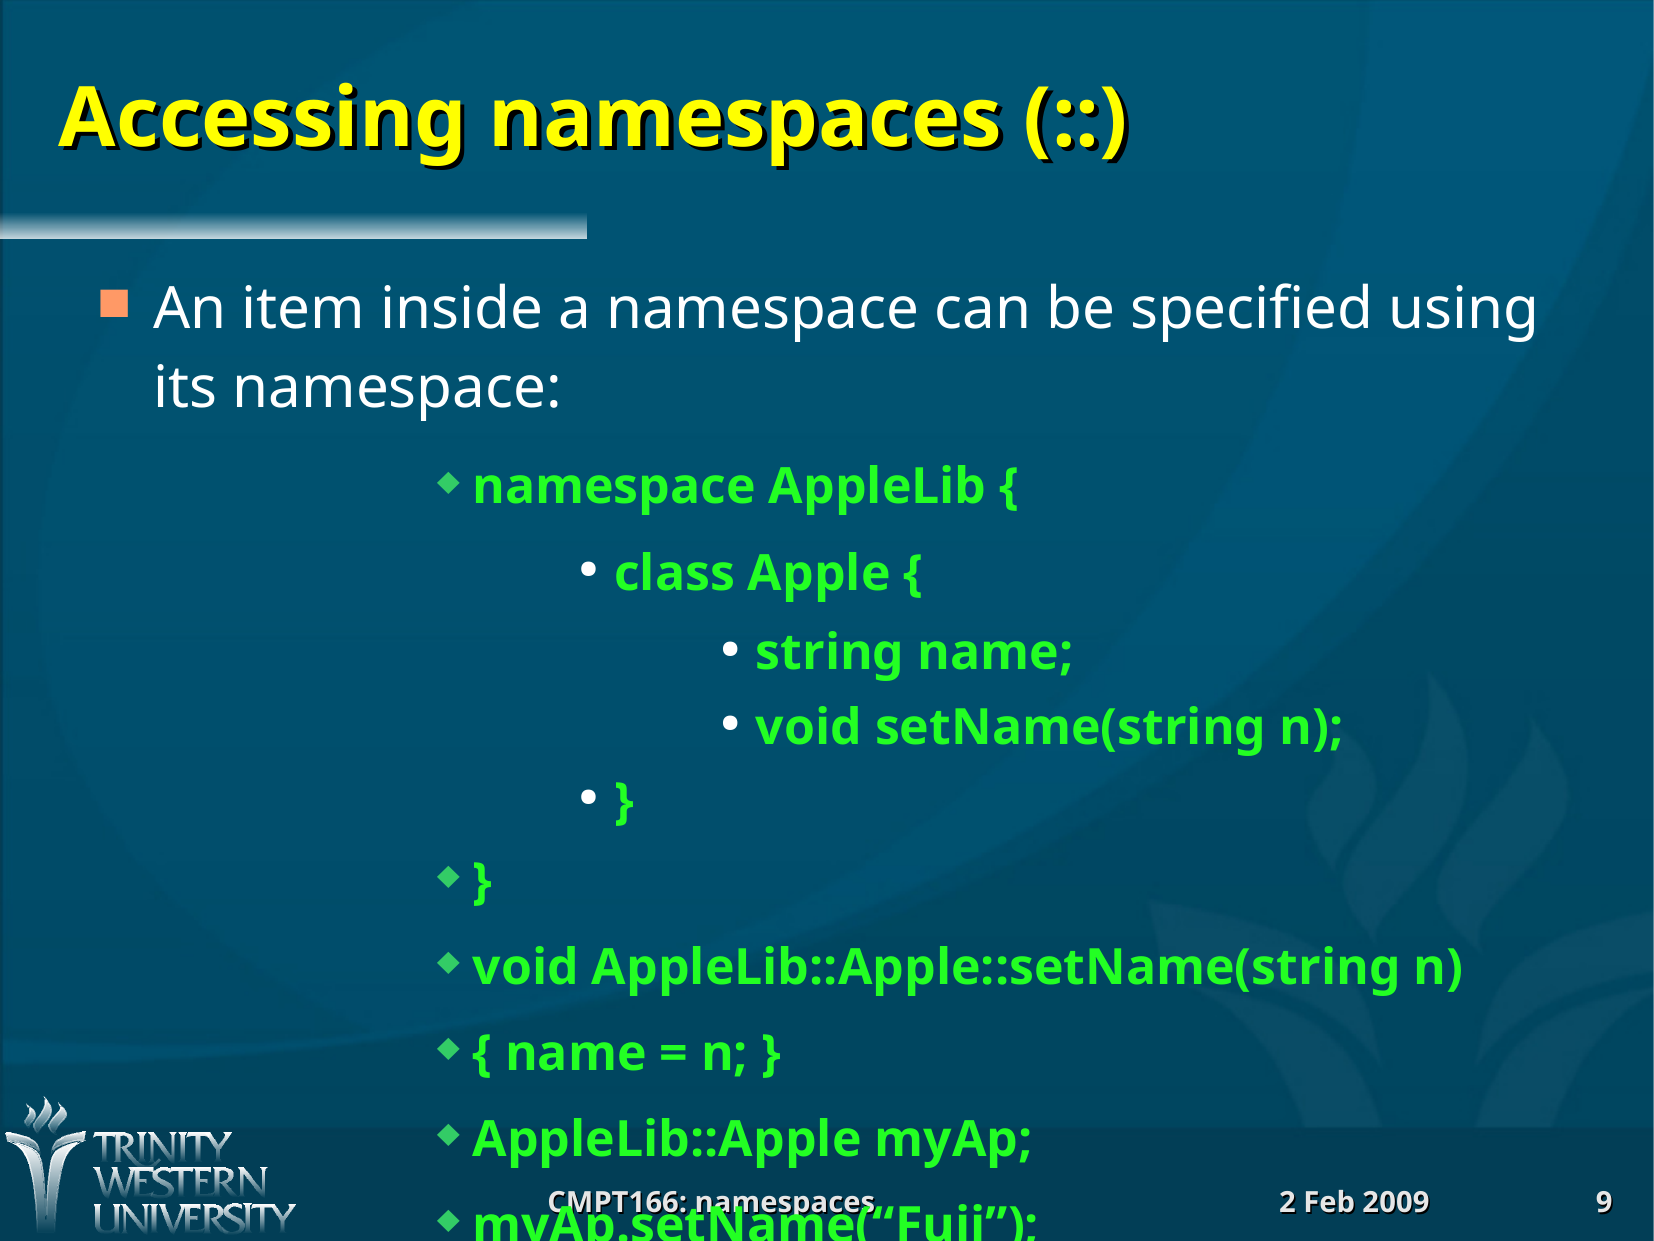

# Accessing namespaces (::)
An item inside a namespace can be specified using its namespace:
namespace AppleLib {
class Apple {
string name;
void setName(string n);
}
}
void AppleLib::Apple::setName(string n)
{ name = n; }
AppleLib::Apple myAp;
myAp.setName(“Fuji”);
CMPT166: namespaces
2 Feb 2009
9